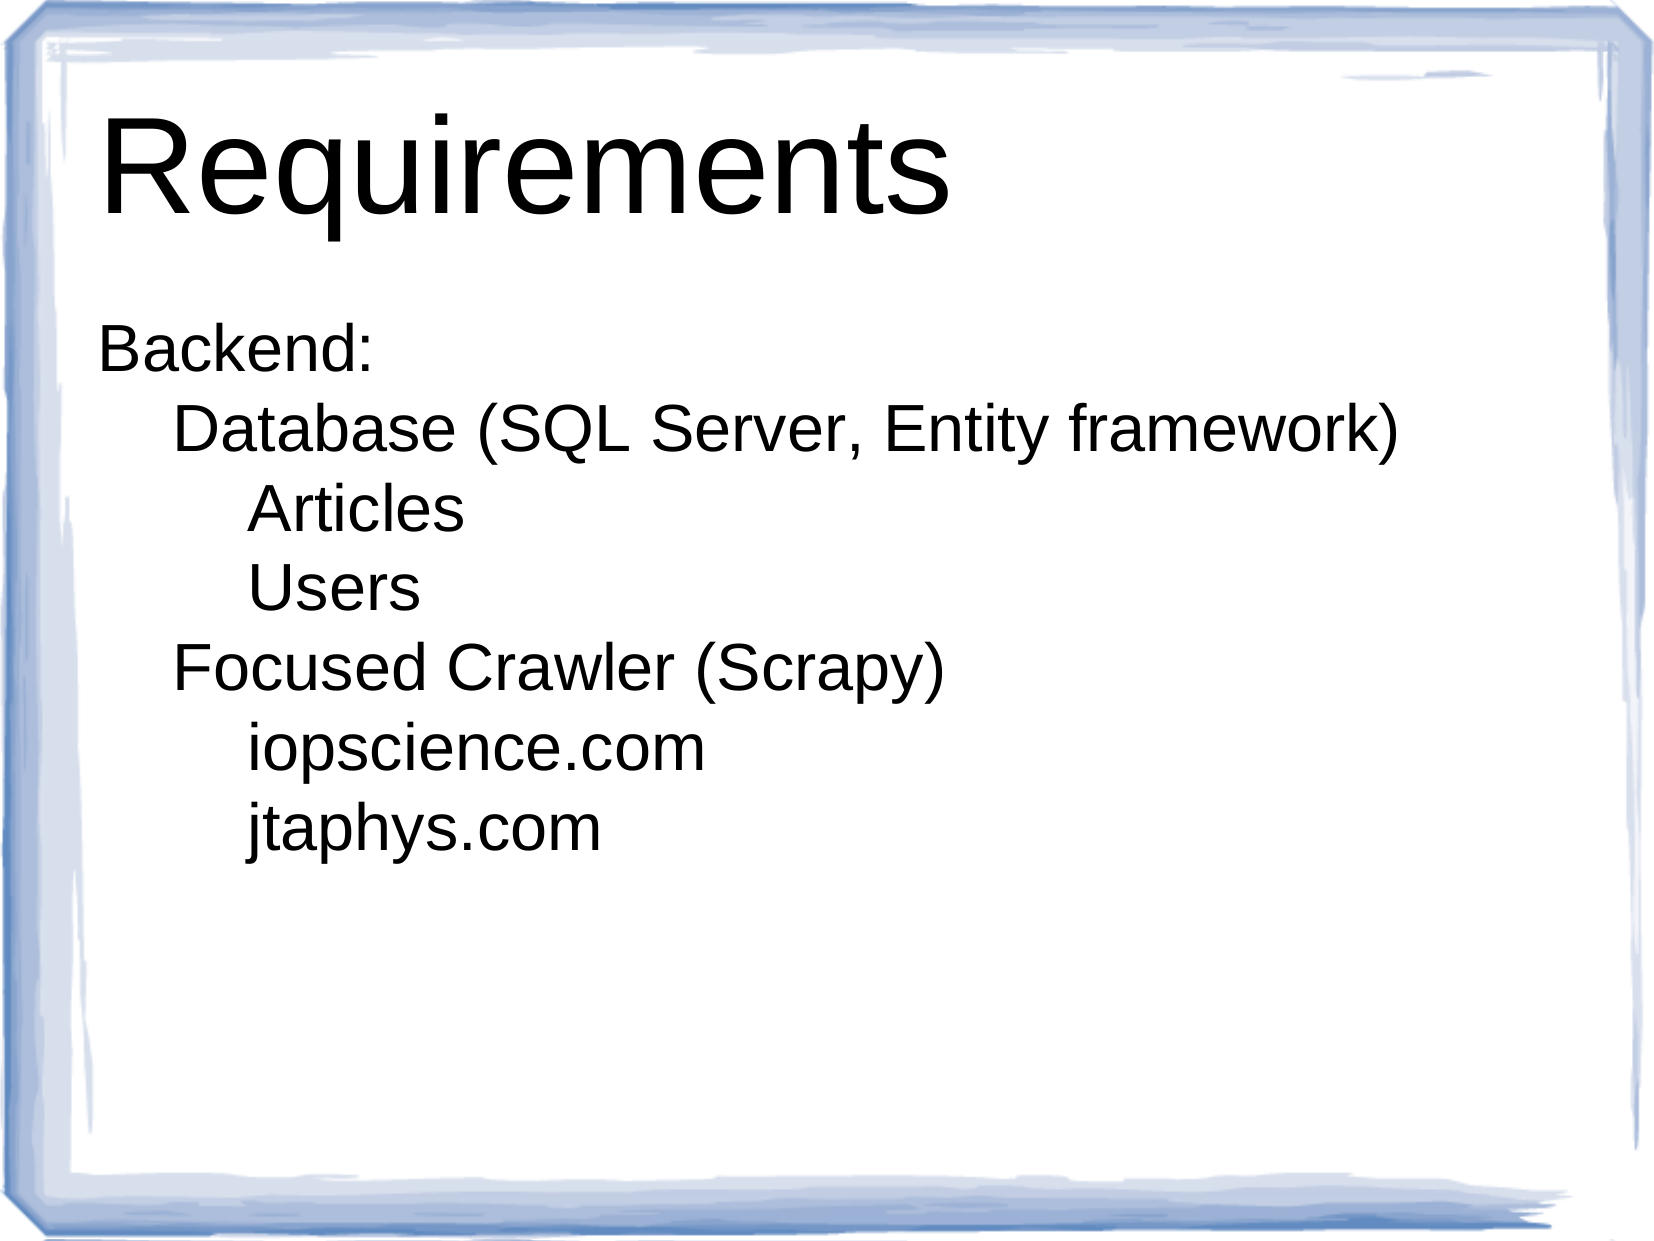

# Requirements
Backend:
Database (SQL Server, Entity framework)
Articles
Users
Focused Crawler (Scrapy)
iopscience.com
jtaphys.com